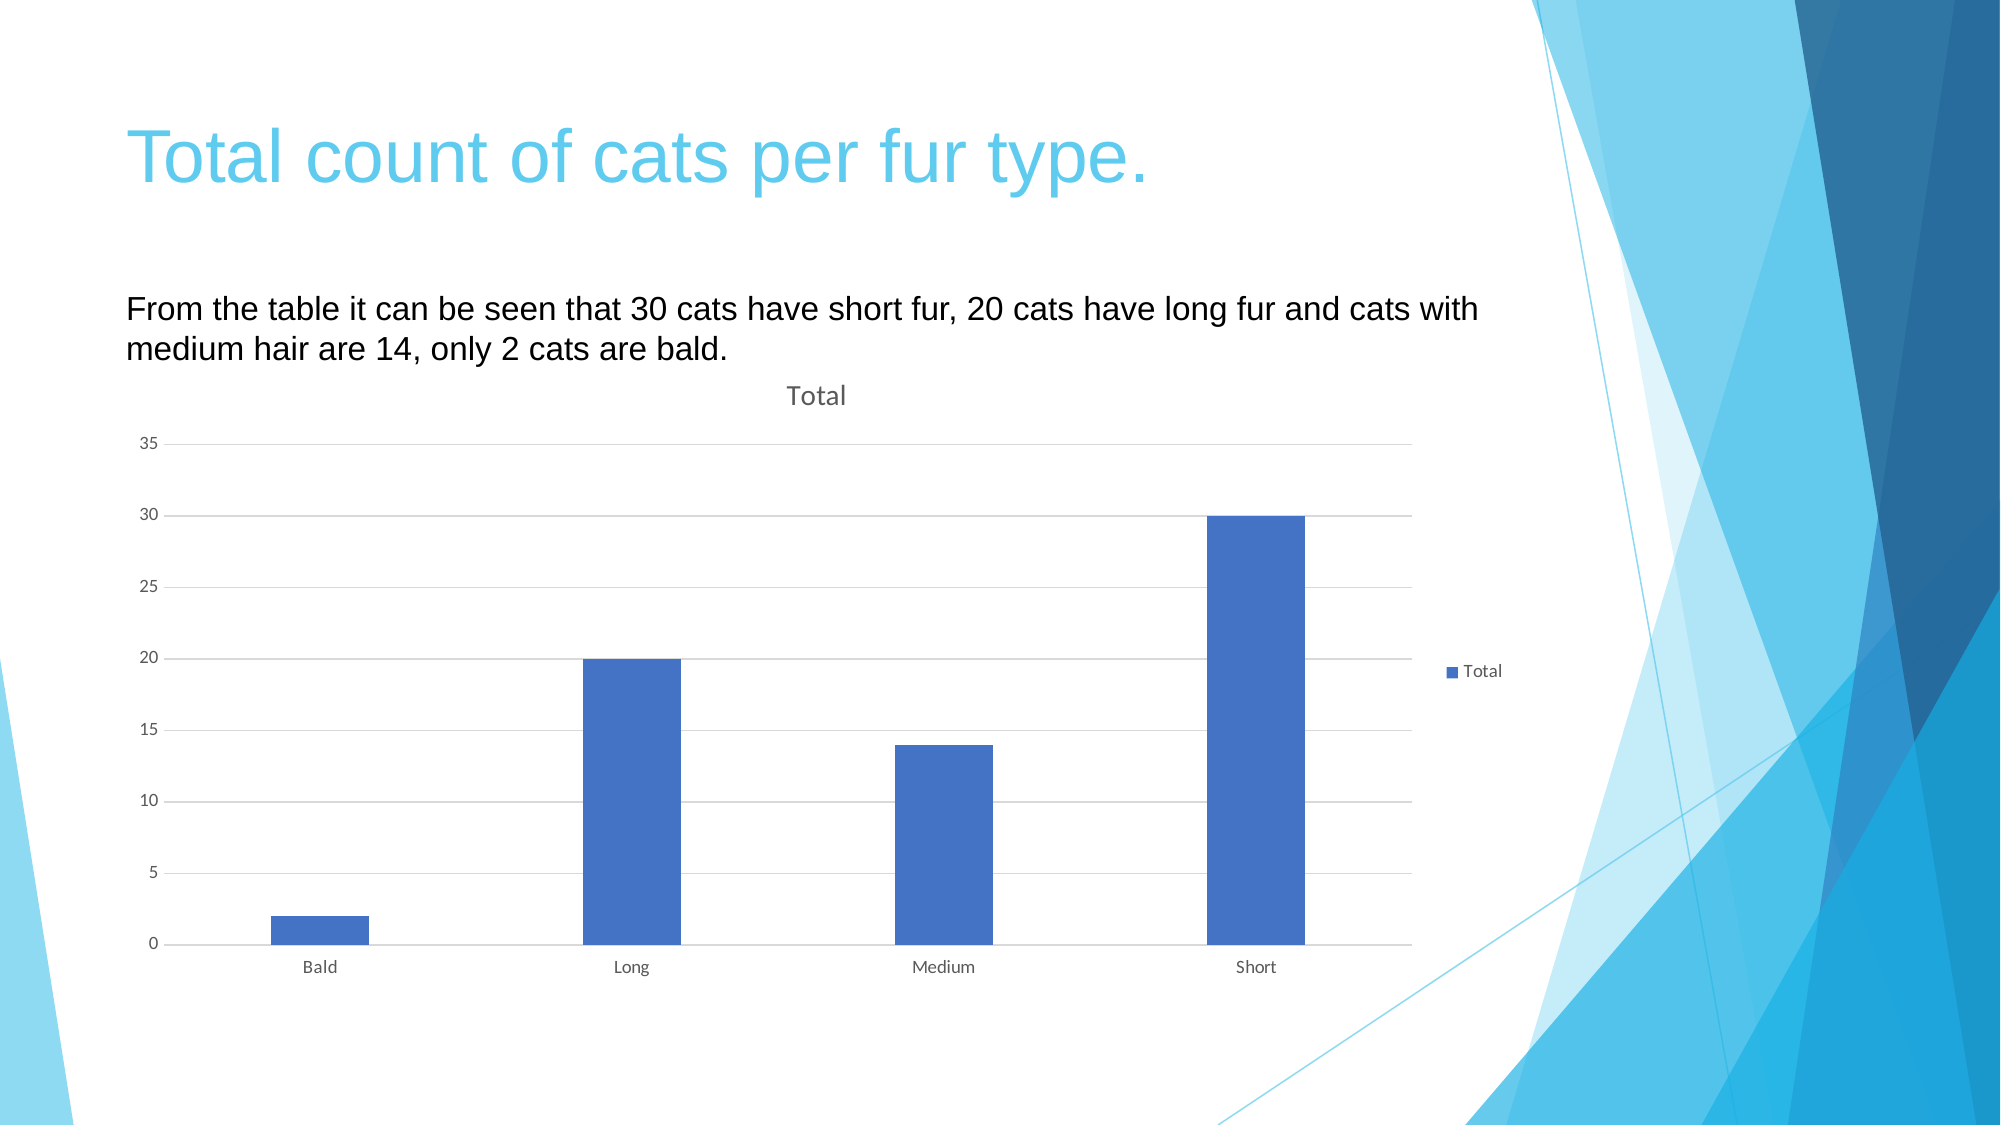

# Total count of cats per fur type. From the table it can be seen that 30 cats have short fur, 20 cats have long fur and cats with medium hair are 14, only 2 cats are bald.
### Chart: Total
| Category | Total |
|---|---|
| Bald | 2.0 |
| Long | 20.0 |
| Medium | 14.0 |
| Short | 30.0 |